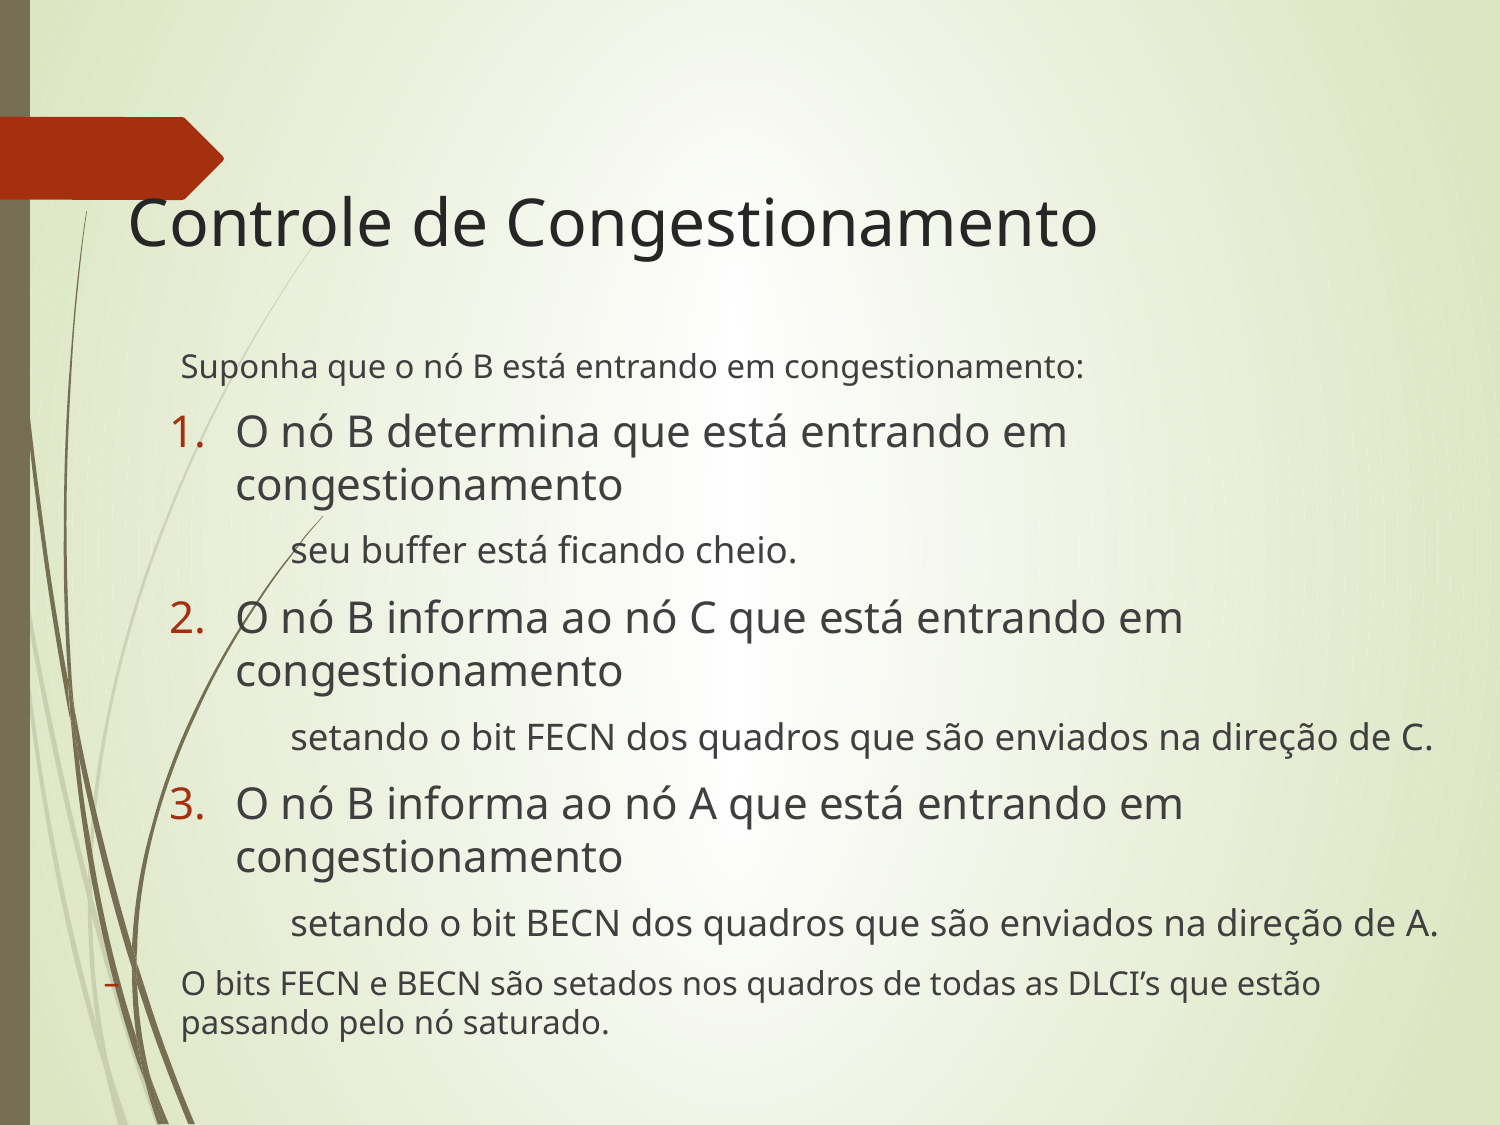

# Controle de Congestionamento
Suponha que o nó B está entrando em congestionamento:
O nó B determina que está entrando em congestionamento
seu buffer está ficando cheio.
O nó B informa ao nó C que está entrando em congestionamento
setando o bit FECN dos quadros que são enviados na direção de C.
O nó B informa ao nó A que está entrando em congestionamento
setando o bit BECN dos quadros que são enviados na direção de A.
O bits FECN e BECN são setados nos quadros de todas as DLCI’s que estão passando pelo nó saturado.